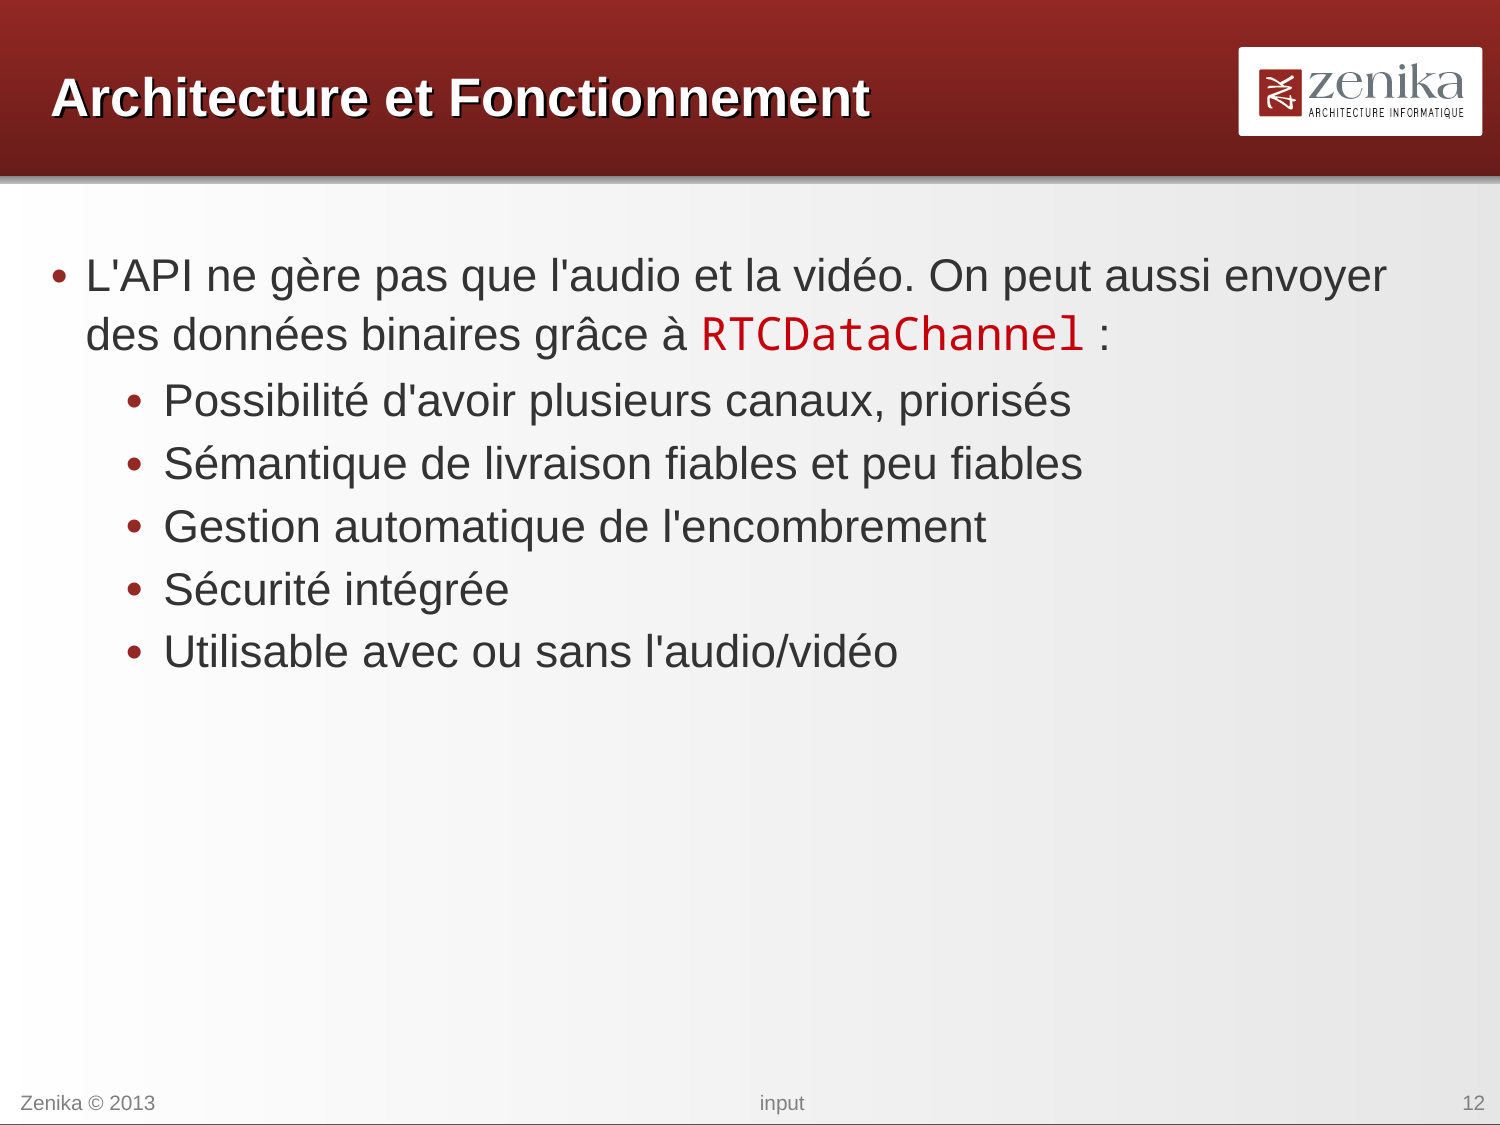

# Architecture et Fonctionnement
L'API ne gère pas que l'audio et la vidéo. On peut aussi envoyer des données binaires grâce à RTCDataChannel :
Possibilité d'avoir plusieurs canaux, priorisés
Sémantique de livraison fiables et peu fiables
Gestion automatique de l'encombrement
Sécurité intégrée
Utilisable avec ou sans l'audio/vidéo